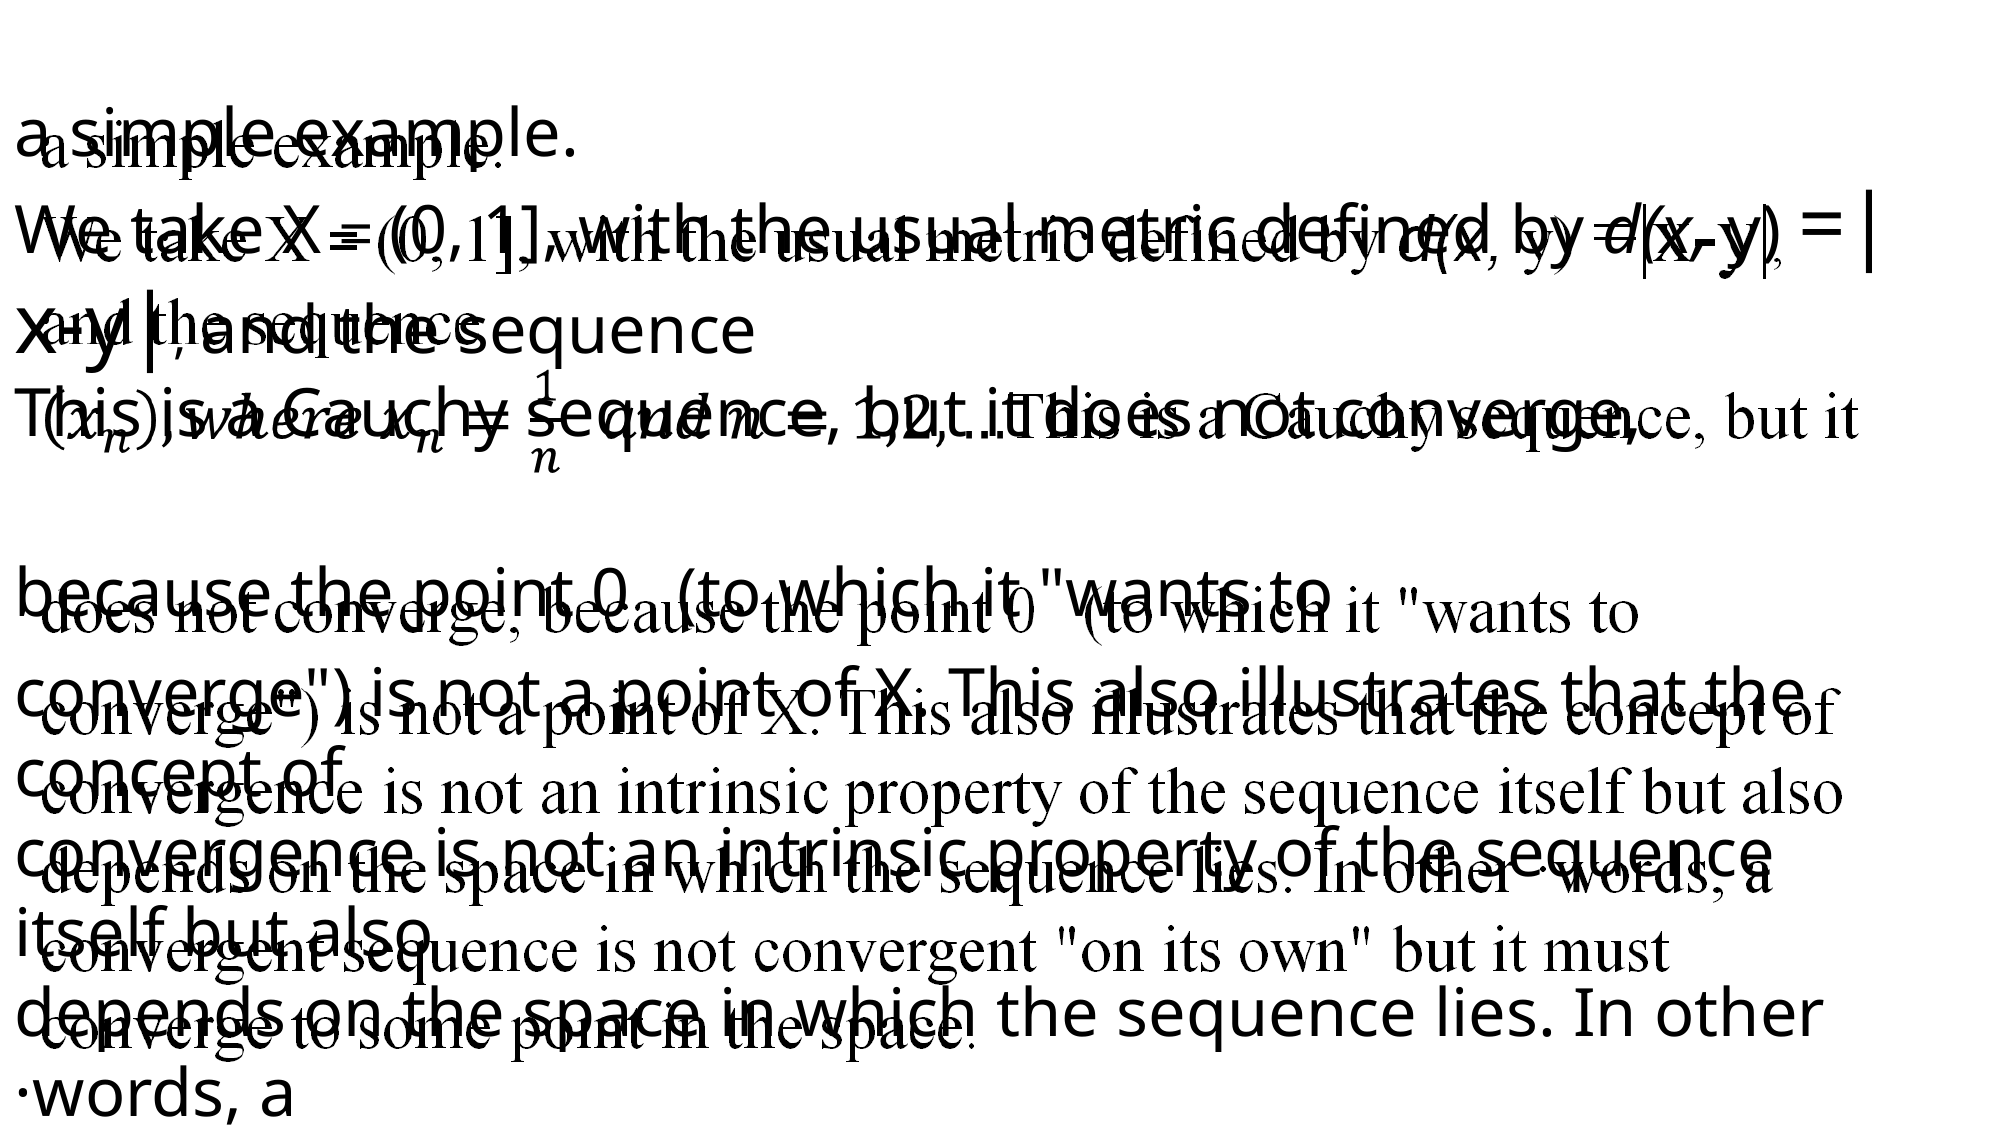

a simple example.
We take X = (0, 1], with the usual metric defined by d(x, y) =|x-y|, and the sequence
This is a Cauchy sequence, but it does not converge, because the point 0 (to which it "wants to
converge") is not a point of X. This also illustrates that the concept of
convergence is not an intrinsic property of the sequence itself but also
depends on the space in which the sequence lies. In other ·words, a
convergent sequence is not convergent "on its own" but it must
converge to some point in the space.